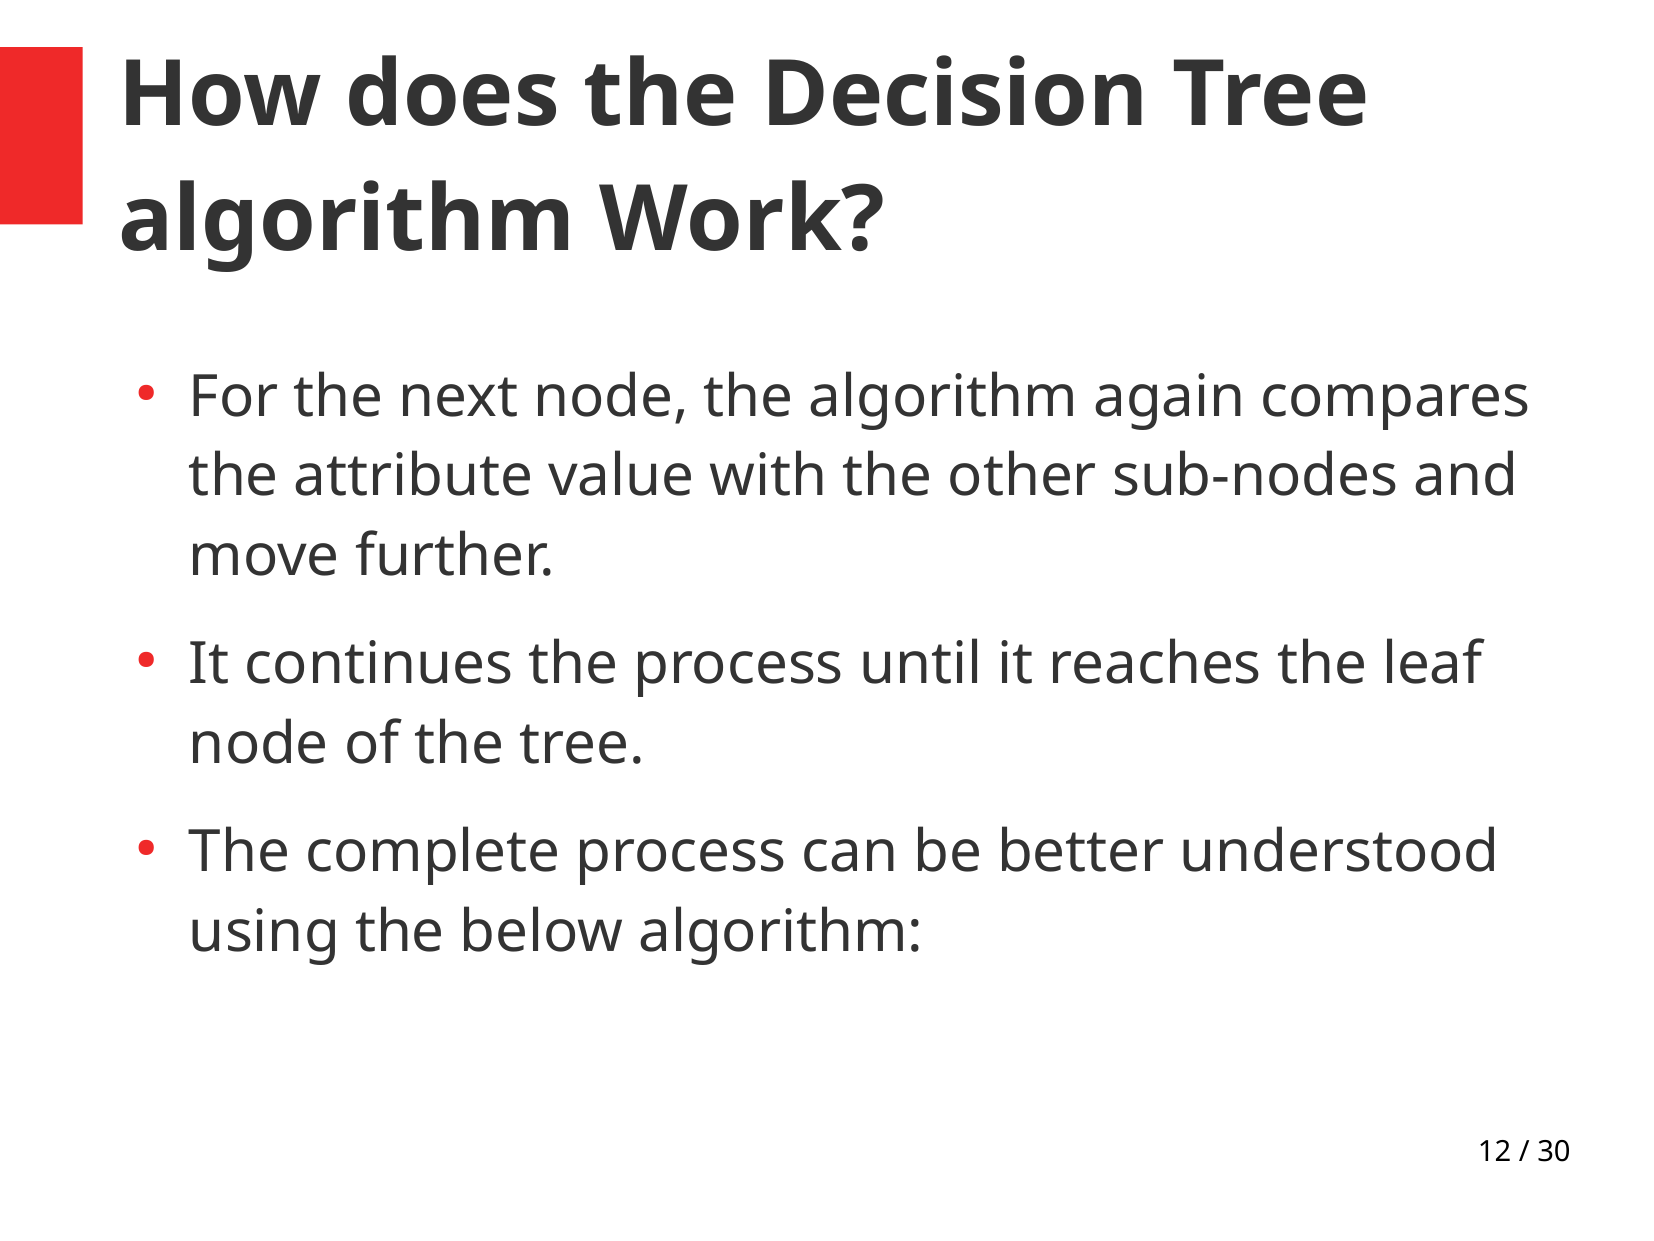

# How does the Decision Tree algorithm Work?
For the next node, the algorithm again compares the attribute value with the other sub-nodes and move further.
It continues the process until it reaches the leaf node of the tree.
The complete process can be better understood using the below algorithm:
12